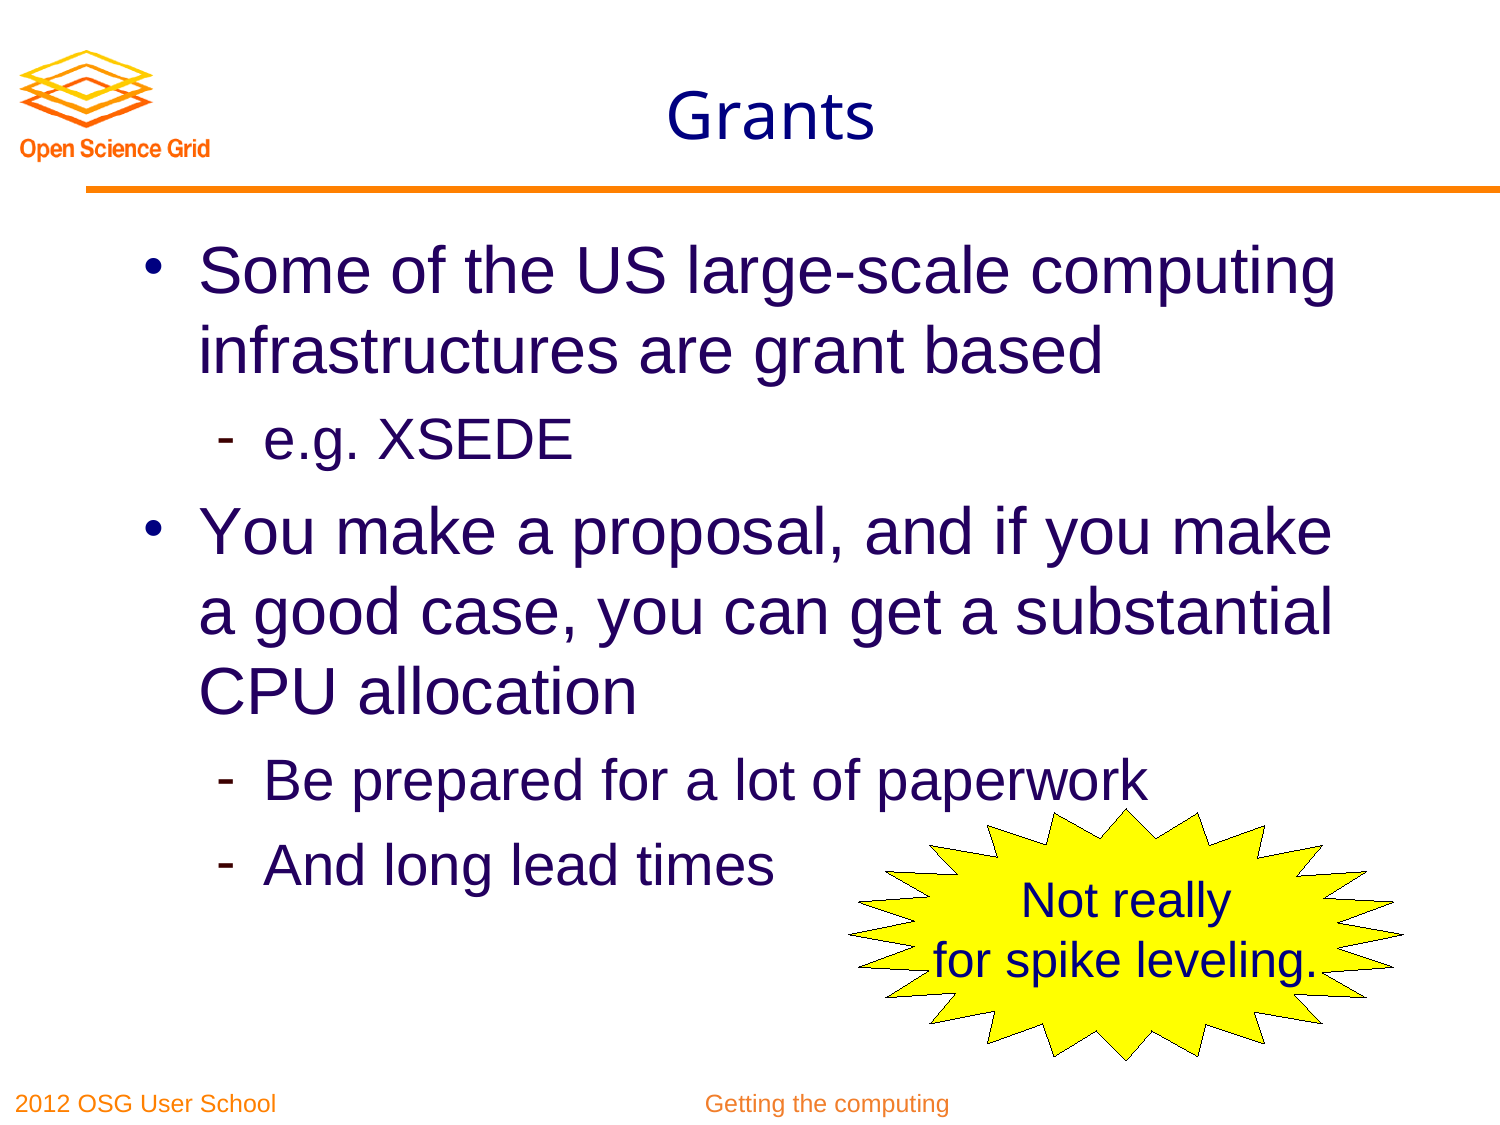

# Grants
Some of the US large-scale computing infrastructures are grant based
e.g. XSEDE
You make a proposal, and if you make a good case, you can get a substantial CPU allocation
Be prepared for a lot of paperwork
And long lead times
Not really
for spike leveling.